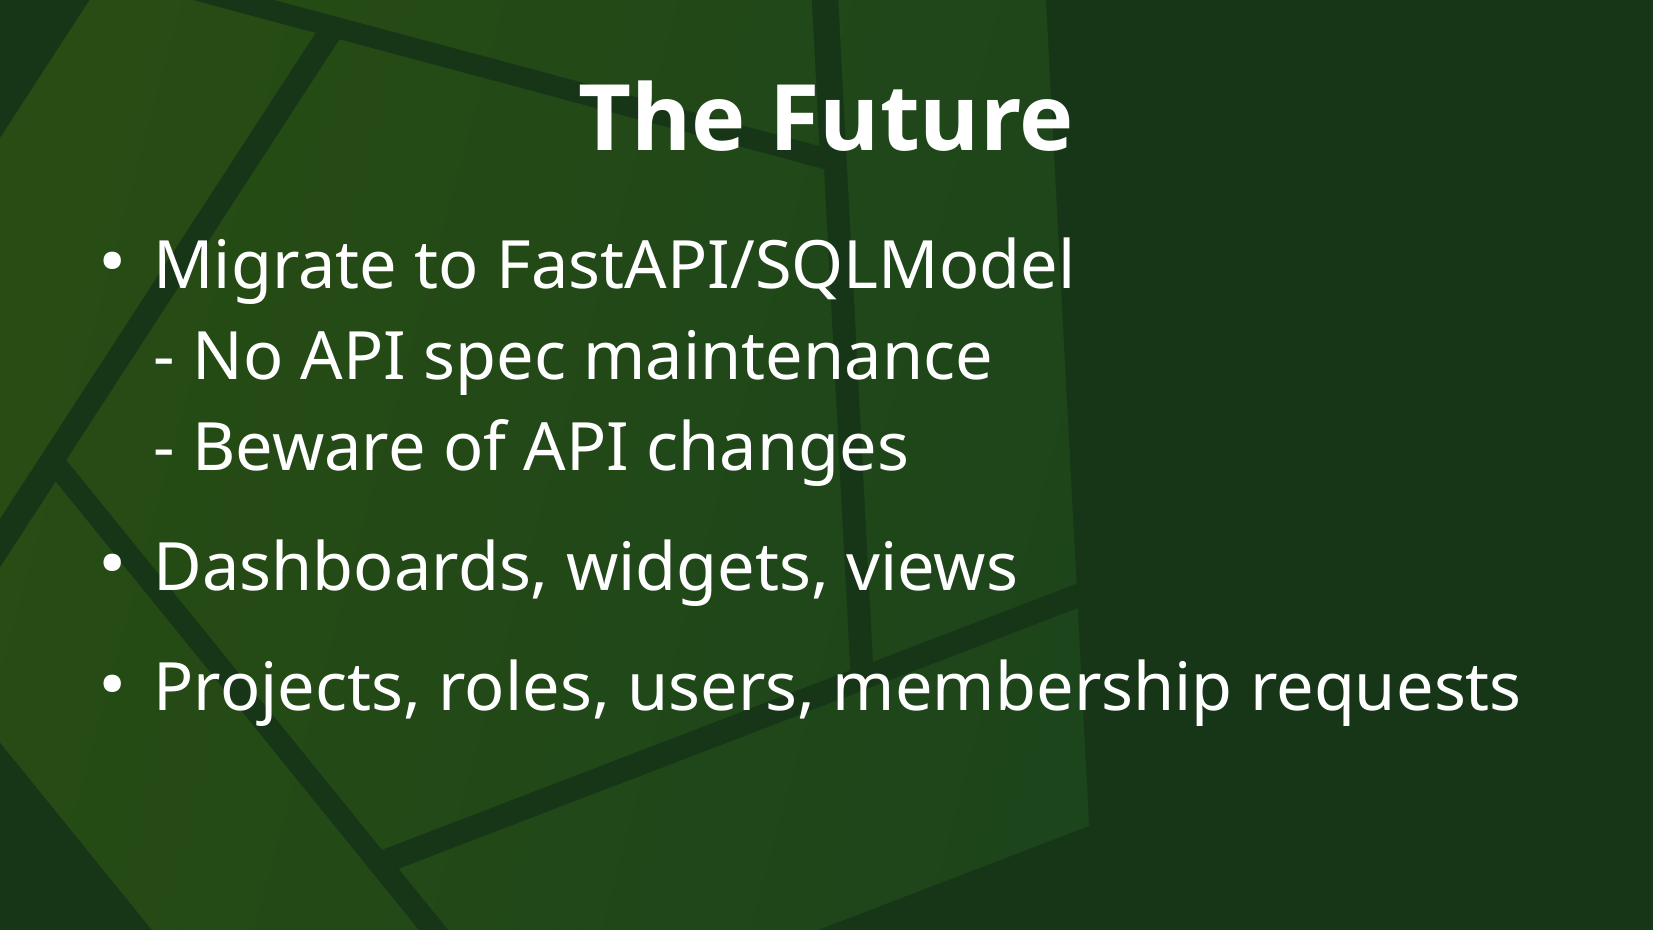

# The Future
Migrate to FastAPI/SQLModel
- No API spec maintenance
- Beware of API changes
Dashboards, widgets, views
Projects, roles, users, membership requests